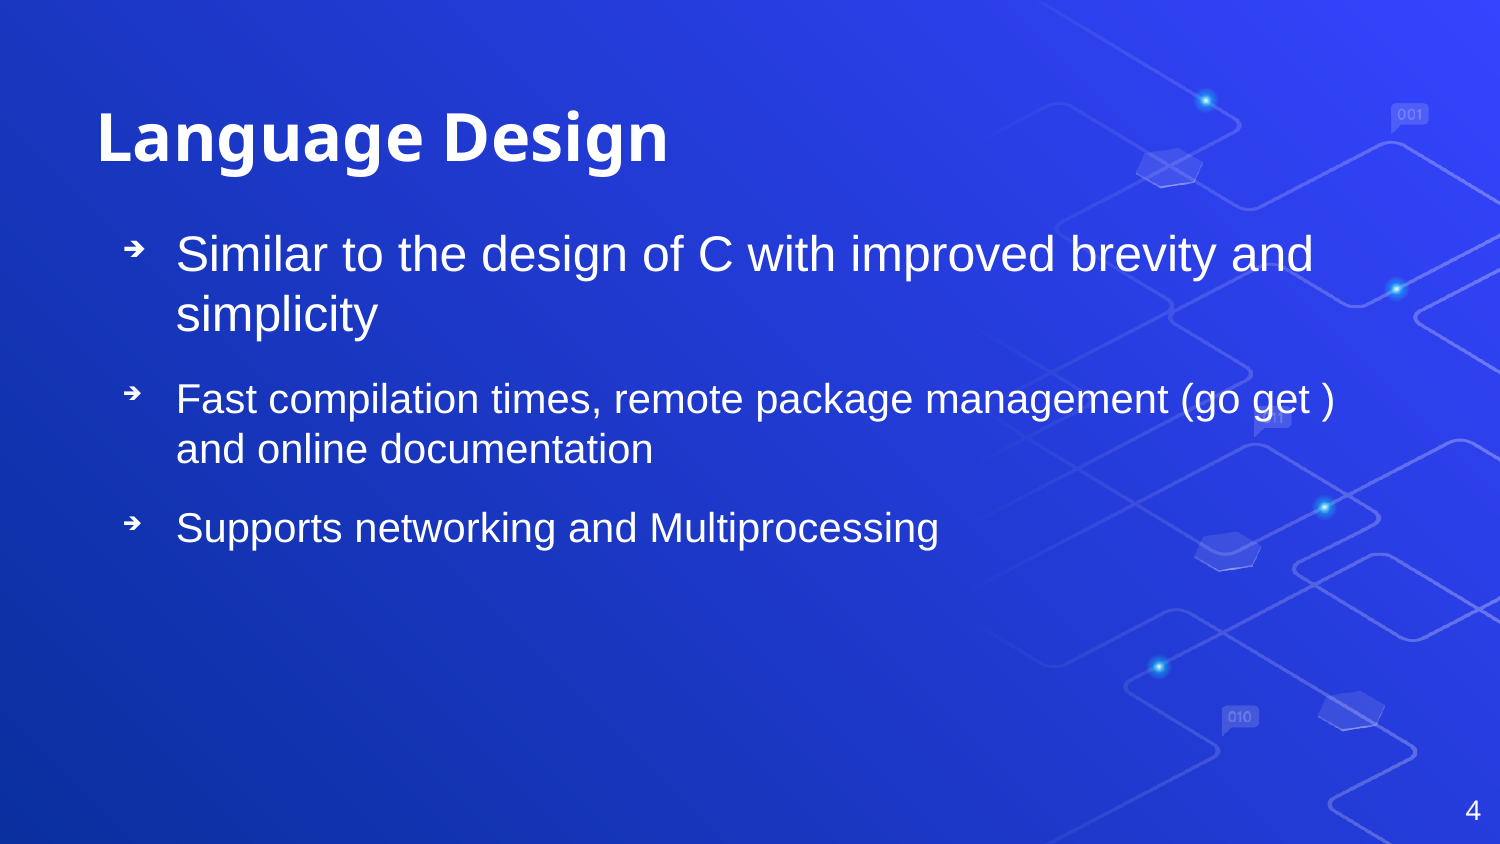

# Language Design
Similar to the design of C with improved brevity and simplicity
Fast compilation times, remote package management (go get ) and online documentation
Supports networking and Multiprocessing